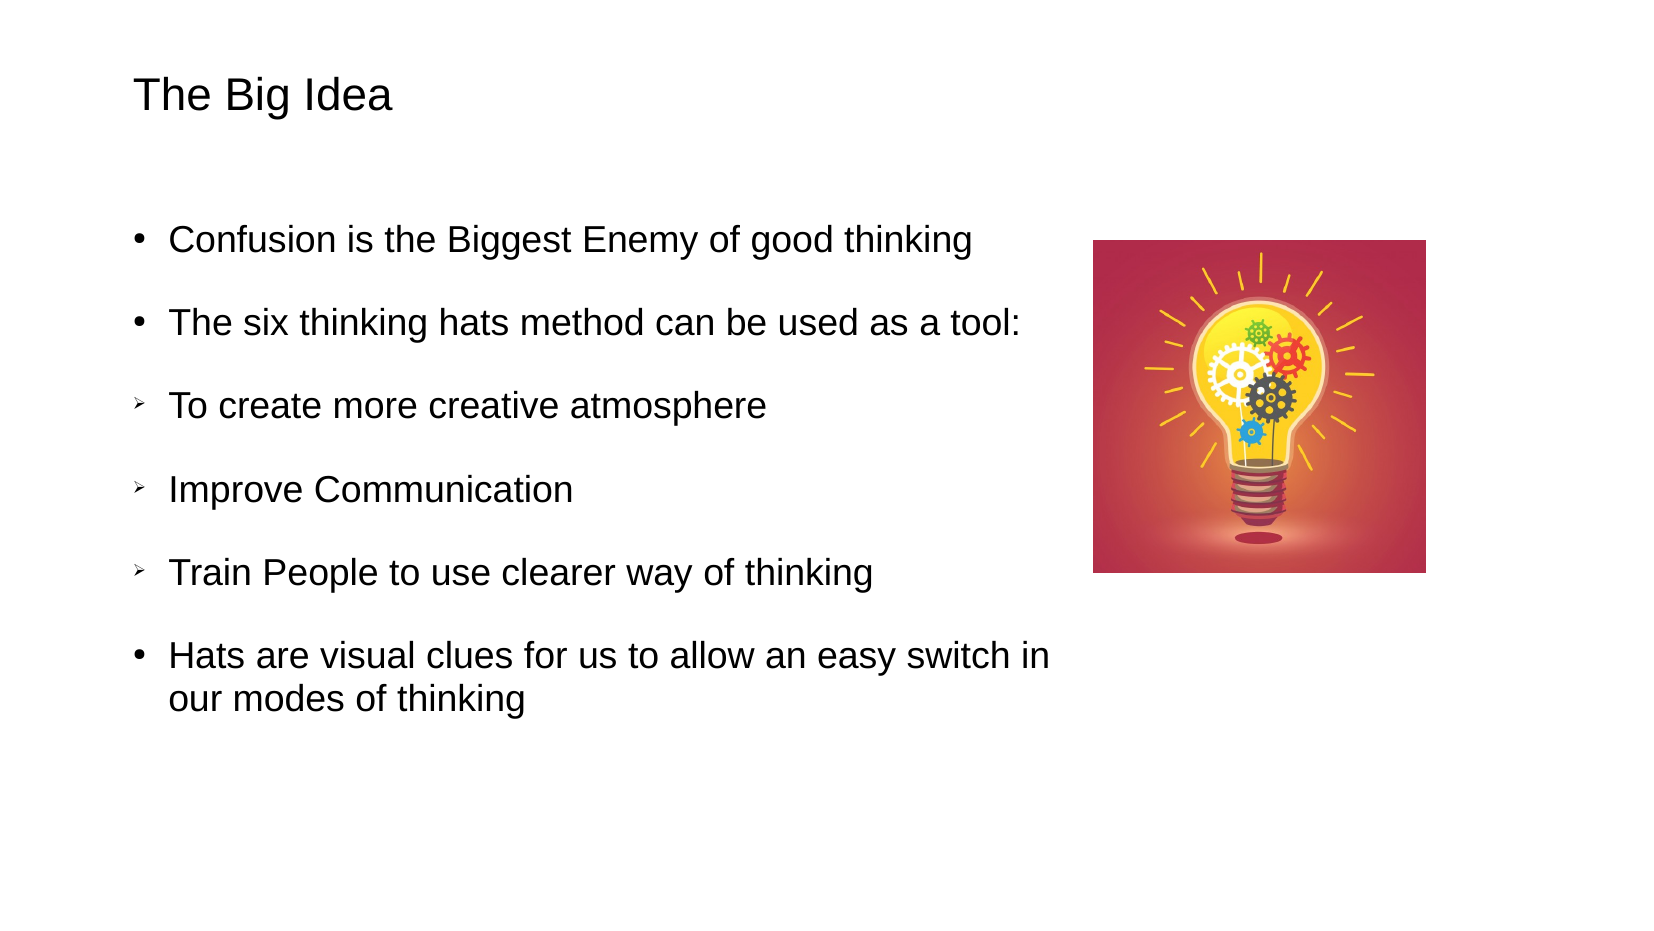

The Big Idea
Confusion is the Biggest Enemy of good thinking
The six thinking hats method can be used as a tool:
To create more creative atmosphere
Improve Communication
Train People to use clearer way of thinking
Hats are visual clues for us to allow an easy switch in our modes of thinking